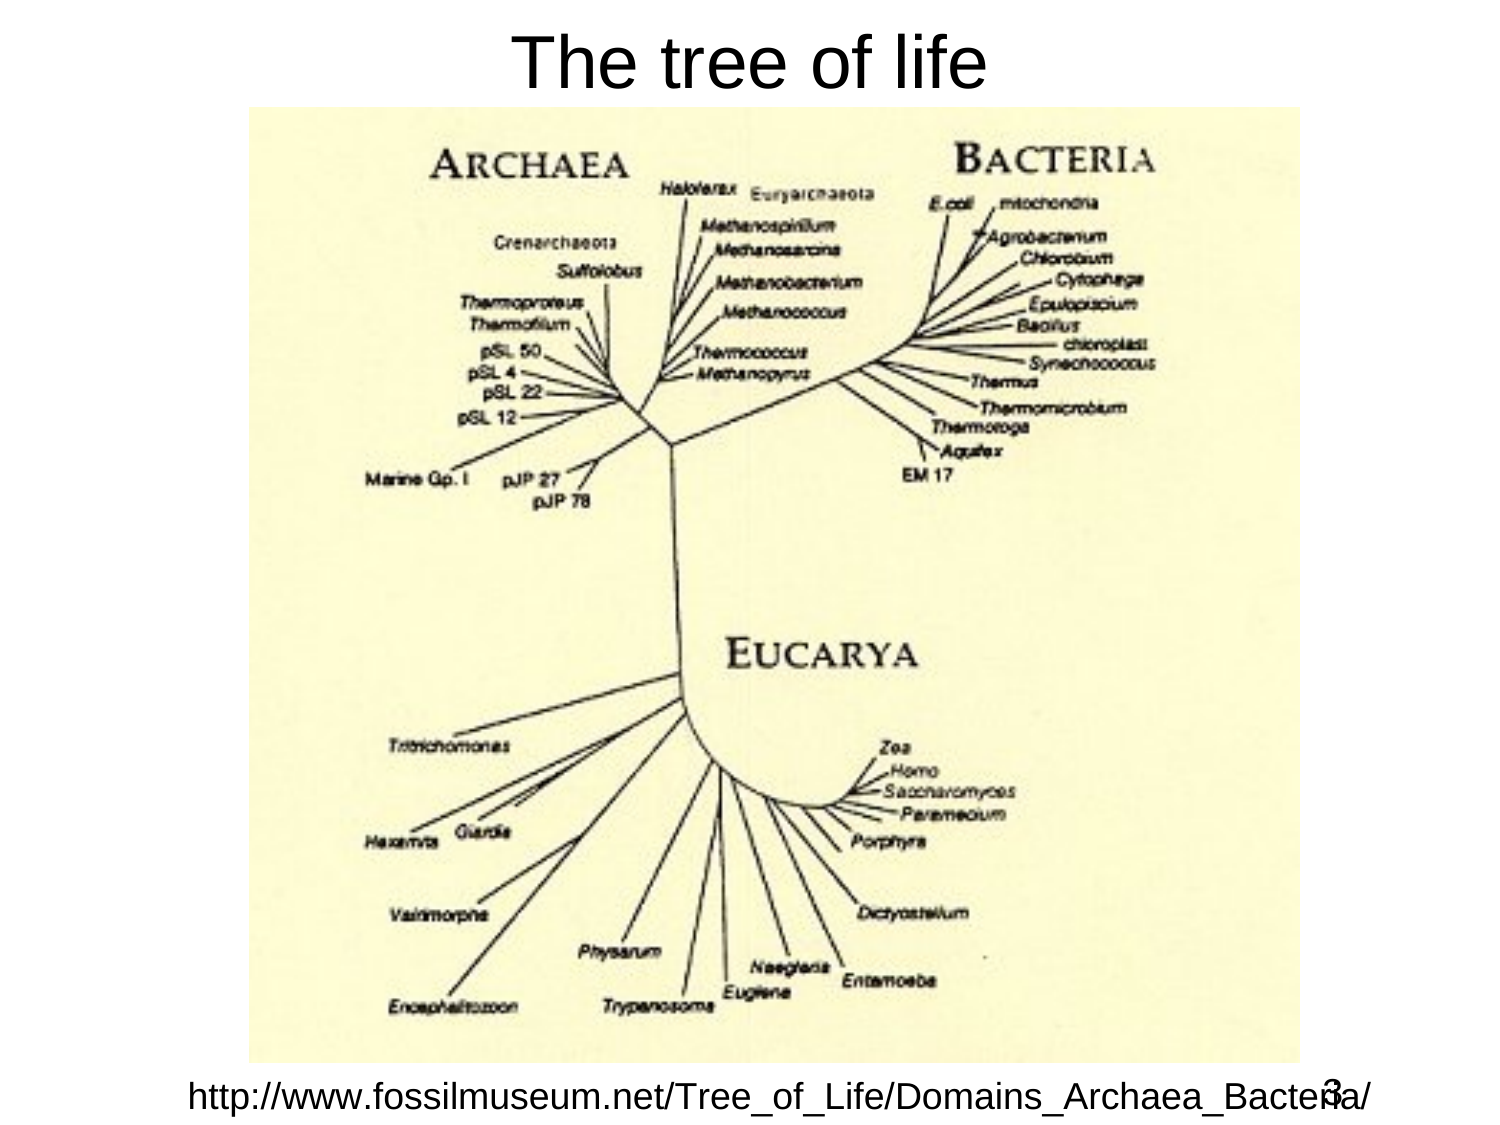

# The tree of life
http://www.fossilmuseum.net/Tree_of_Life/Domains_Archaea_Bacteria/
3